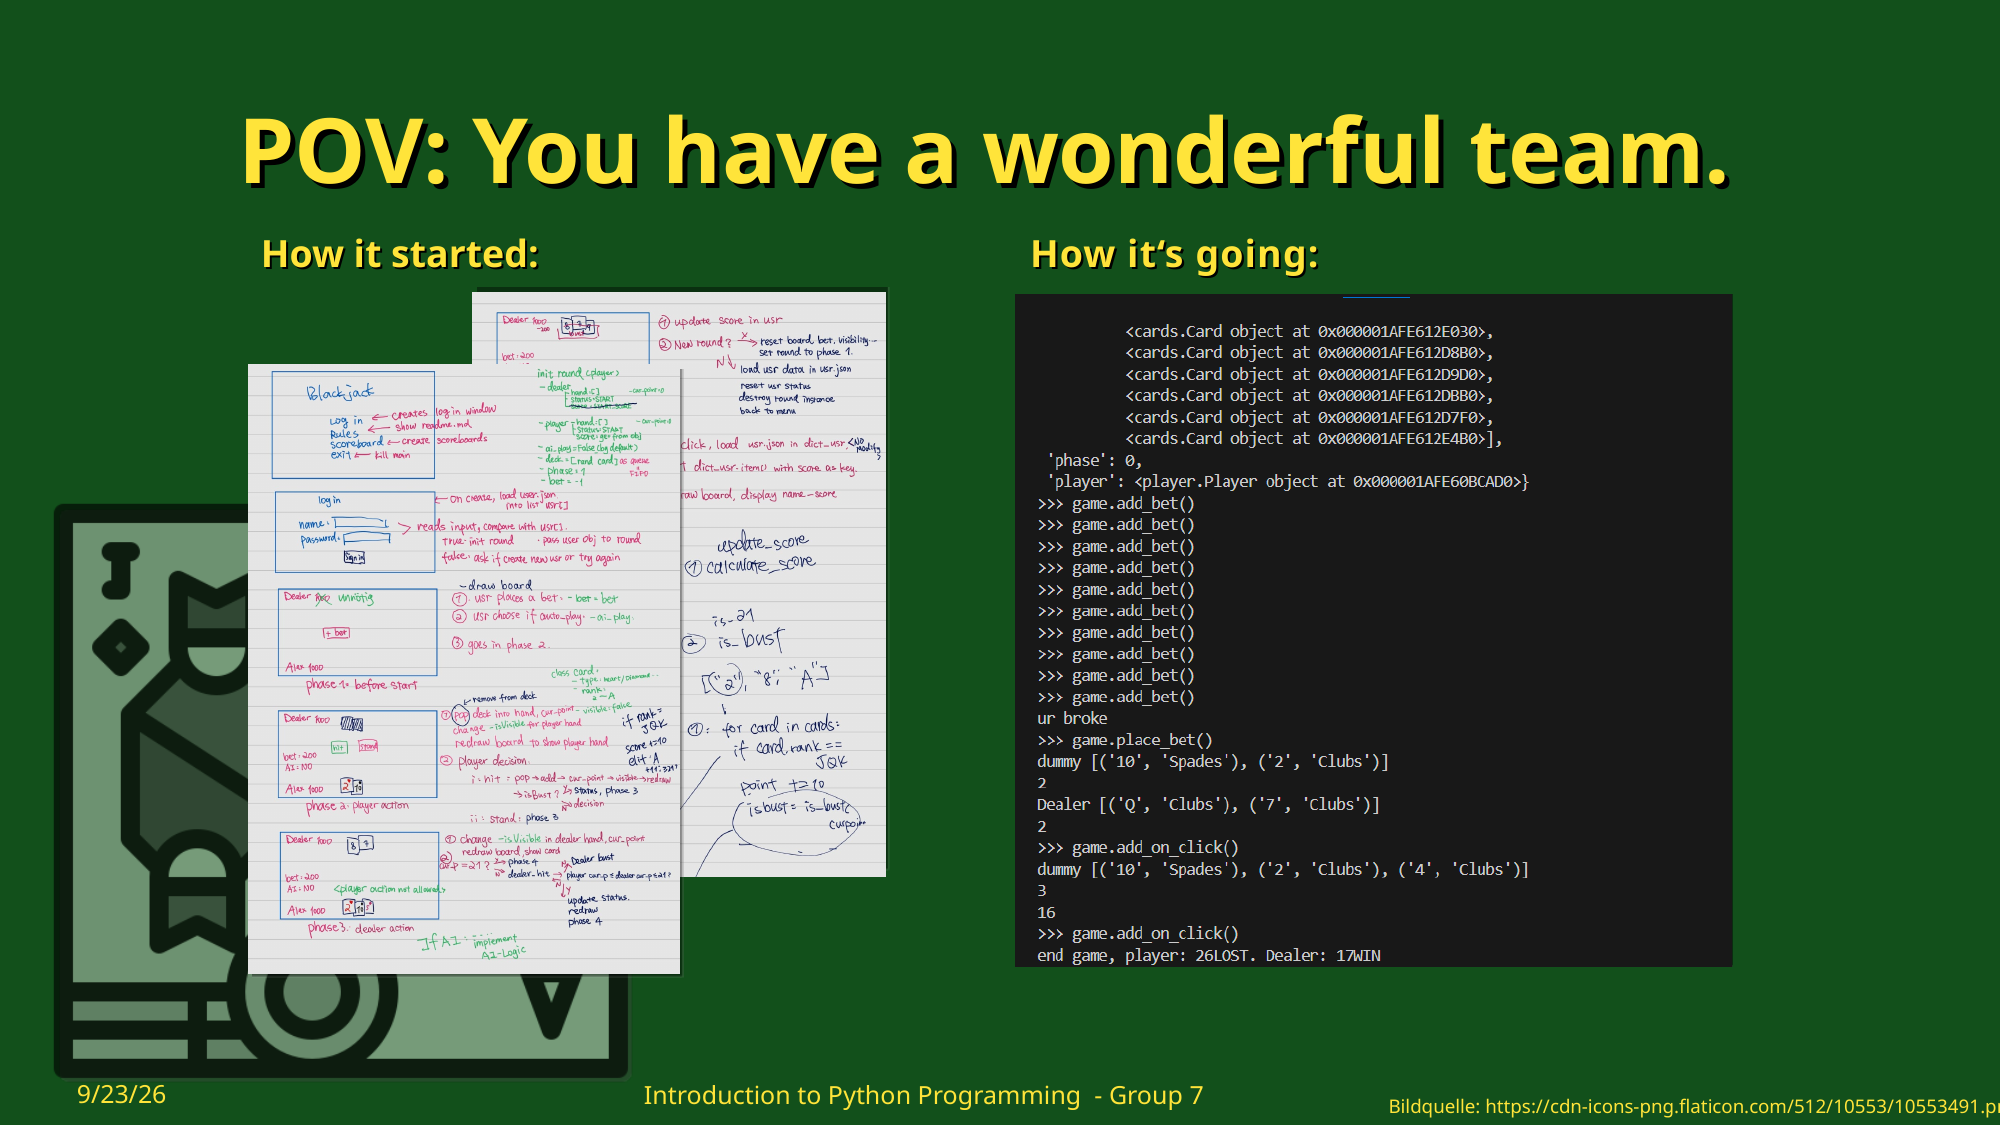

# POV: You have a wonderful team.
How it started:
How it‘s going:
Introduction to Python Programming - Group 7
Bildquelle: https://cdn-icons-png.flaticon.com/512/10553/10553491.png